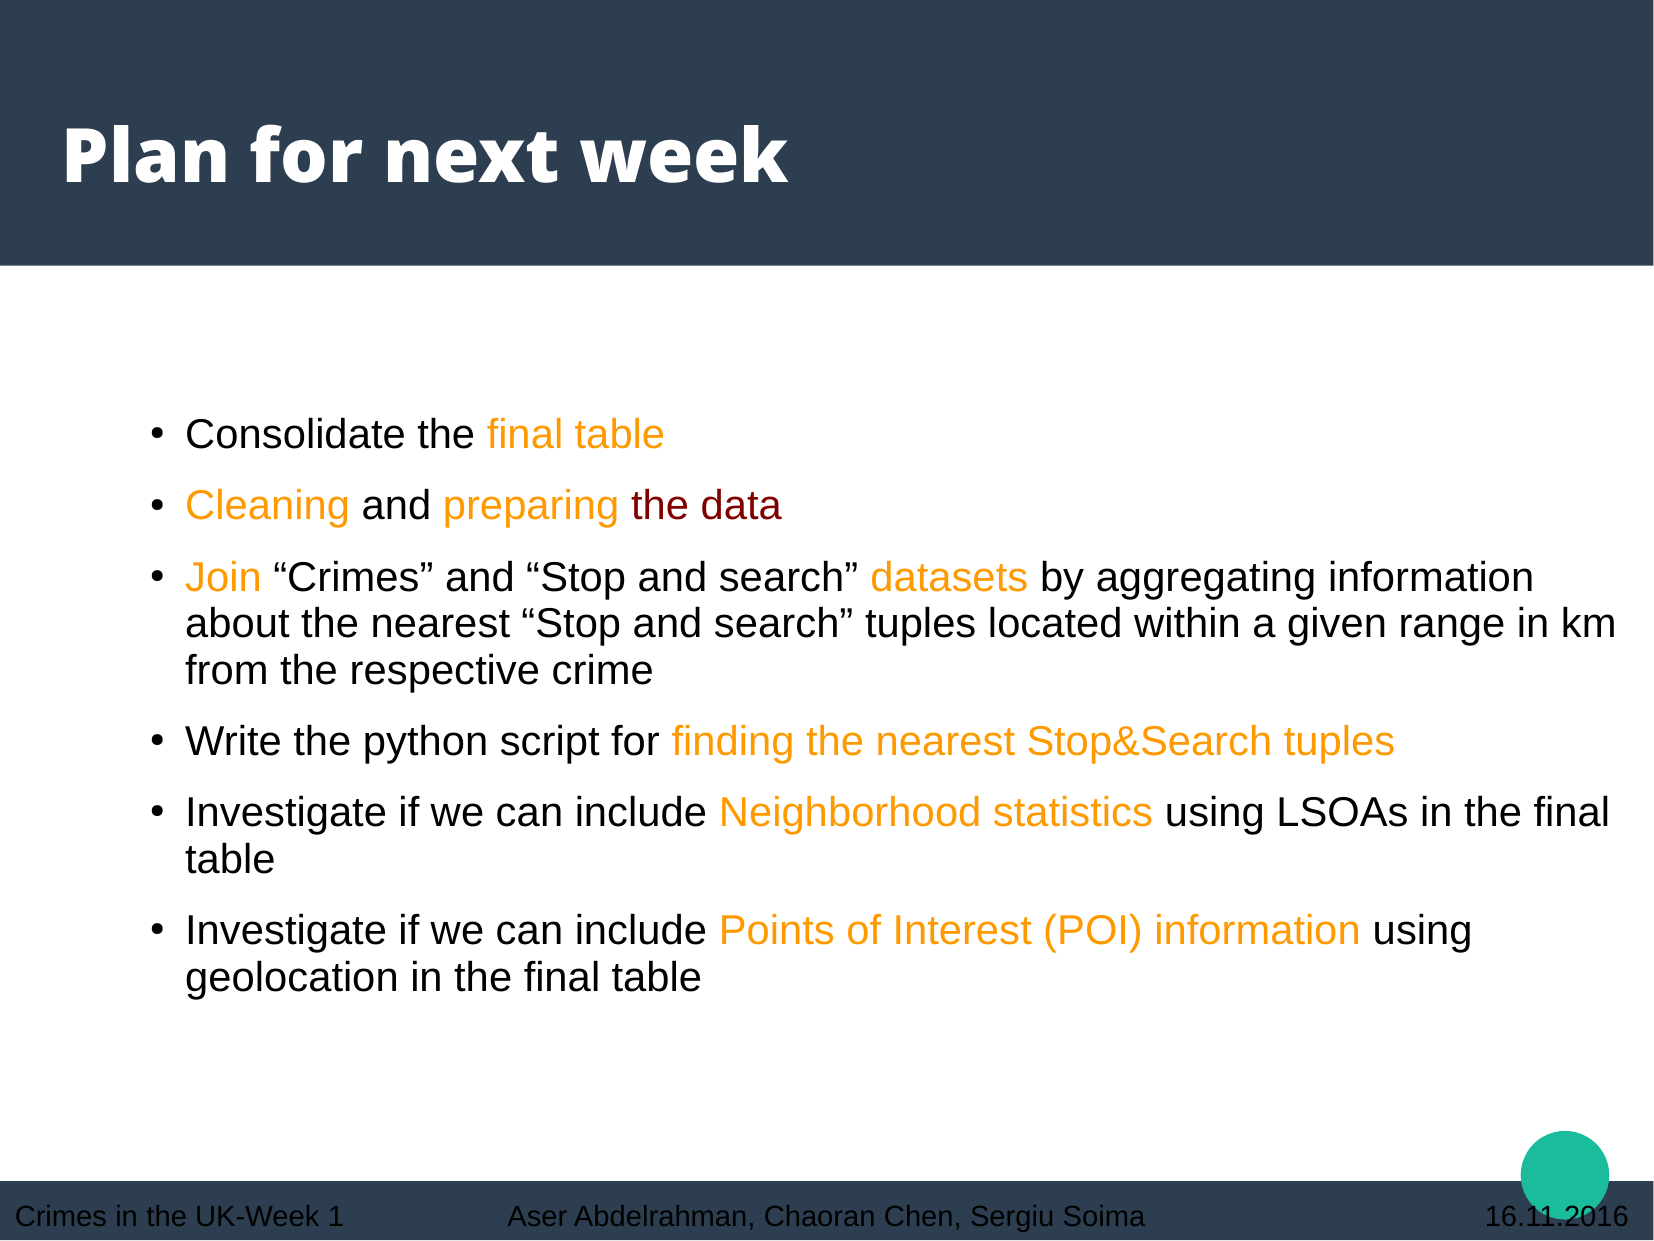

# Plan for next week
Consolidate the final table
Cleaning and preparing the data
Join “Crimes” and “Stop and search” datasets by aggregating information about the nearest “Stop and search” tuples located within a given range in km from the respective crime
Write the python script for finding the nearest Stop&Search tuples
Investigate if we can include Neighborhood statistics using LSOAs in the final table
Investigate if we can include Points of Interest (POI) information using geolocation in the final table
Crimes in the UK-Week 1
Aser Abdelrahman, Chaoran Chen, Sergiu Soima
16.11.2016